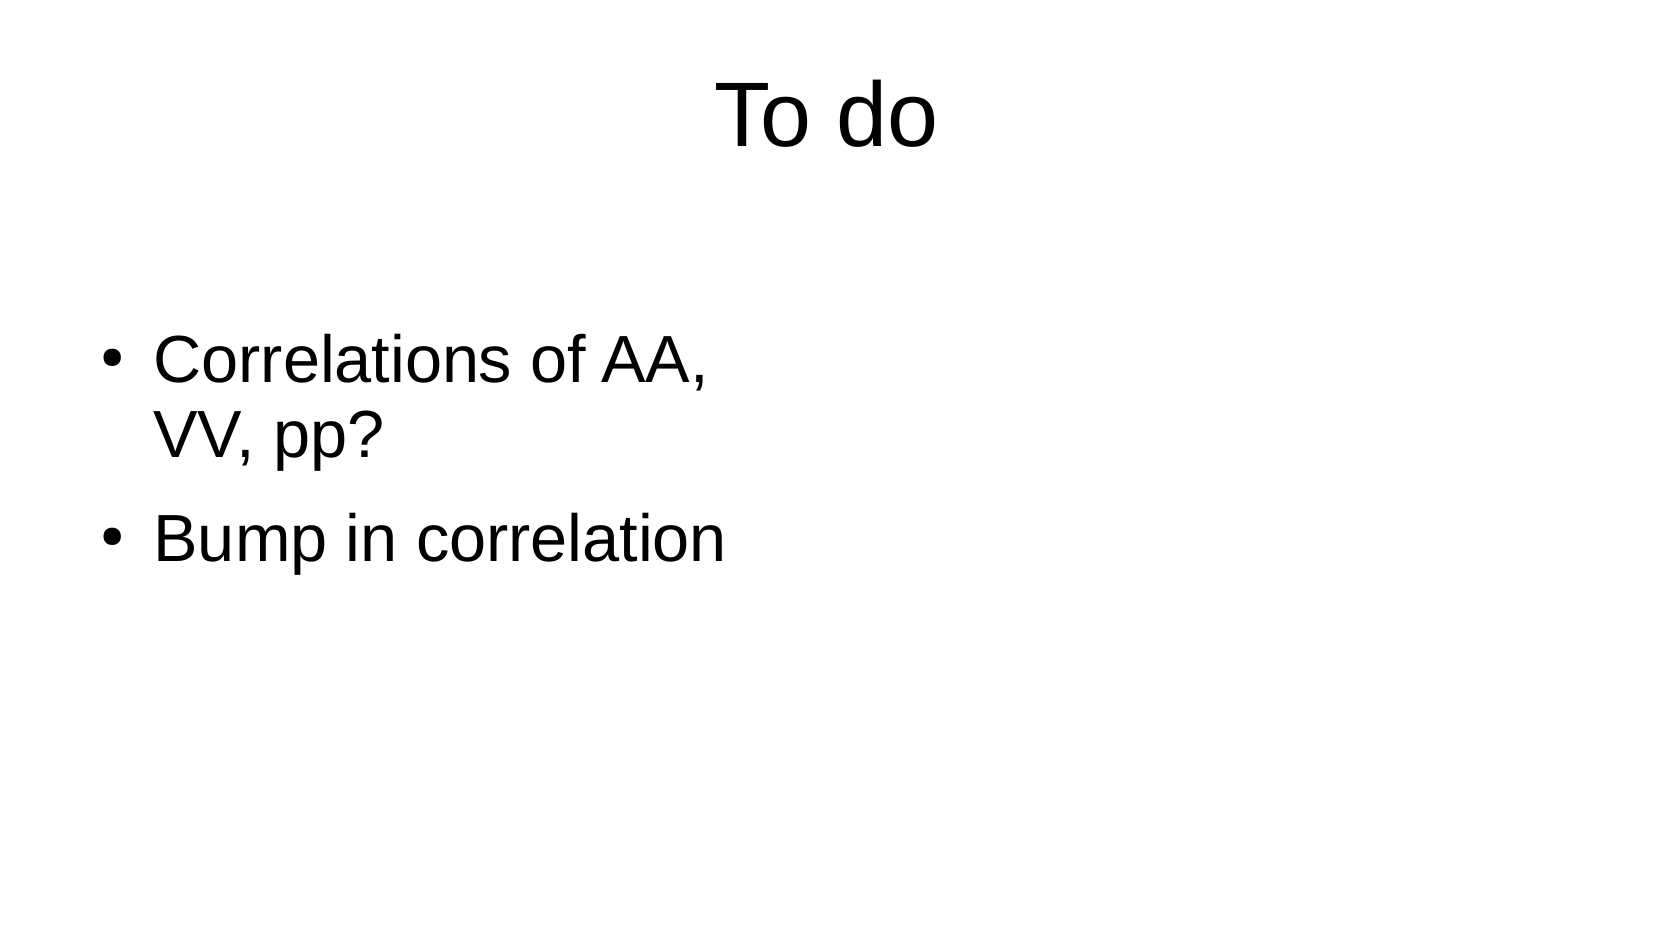

# To do
Correlations of AA, VV, pp?
Bump in correlation